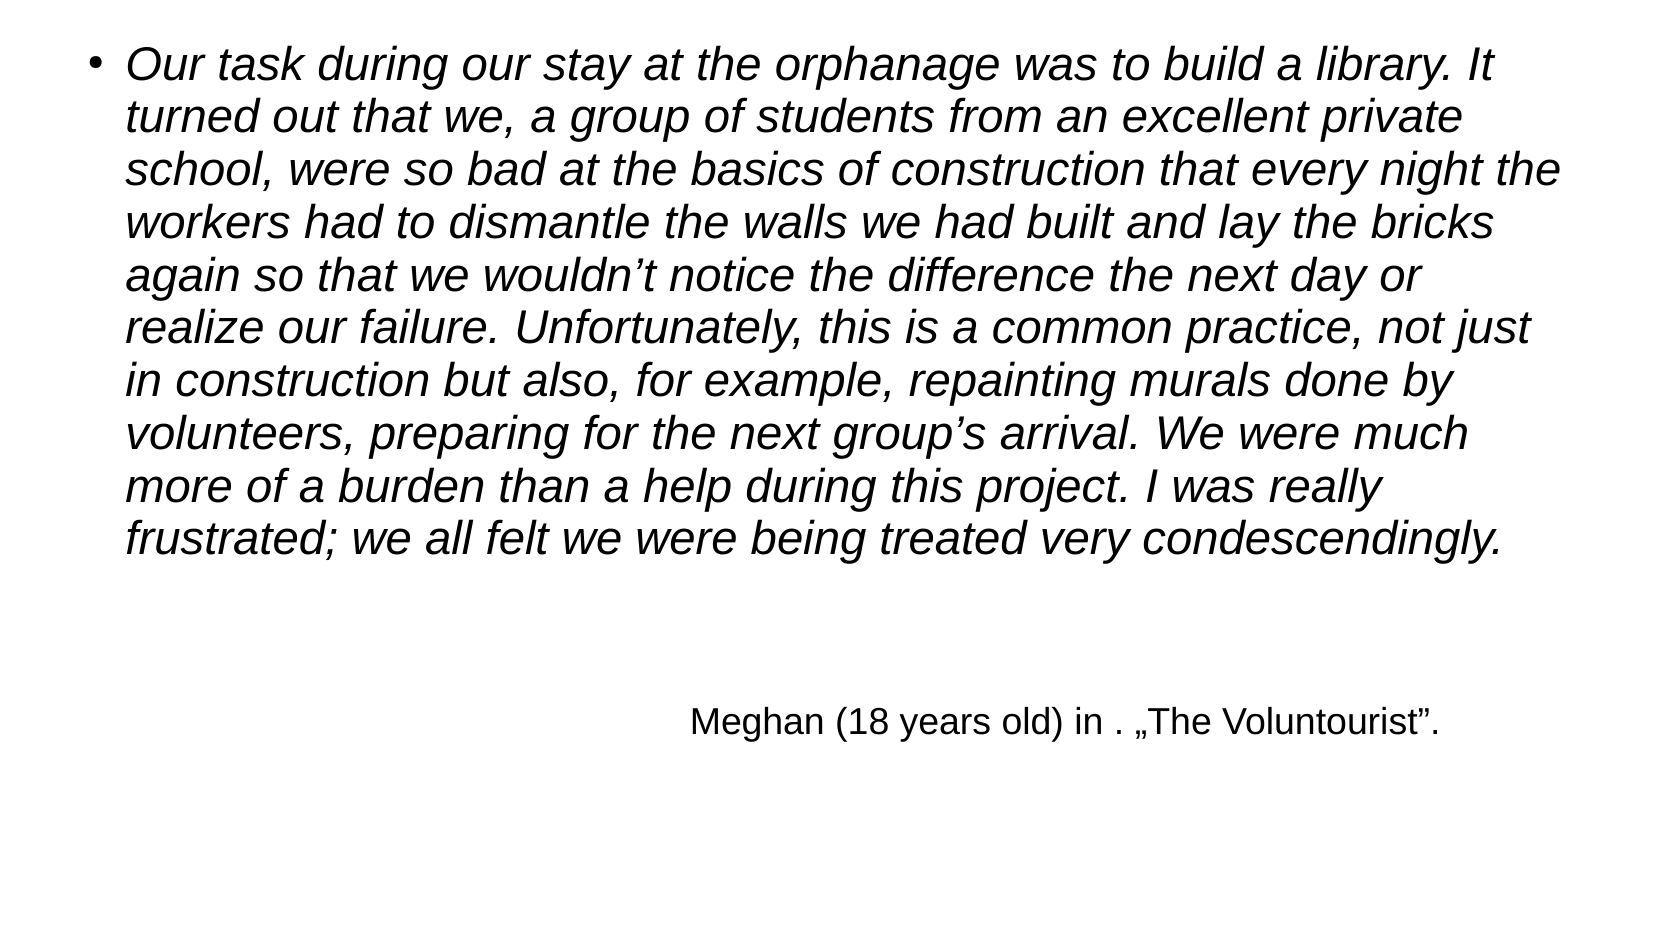

# Our task during our stay at the orphanage was to build a library. It turned out that we, a group of students from an excellent private school, were so bad at the basics of construction that every night the workers had to dismantle the walls we had built and lay the bricks again so that we wouldn’t notice the difference the next day or realize our failure. Unfortunately, this is a common practice, not just in construction but also, for example, repainting murals done by volunteers, preparing for the next group’s arrival. We were much more of a burden than a help during this project. I was really frustrated; we all felt we were being treated very condescendingly.
Meghan (18 years old) in . „The Voluntourist”.